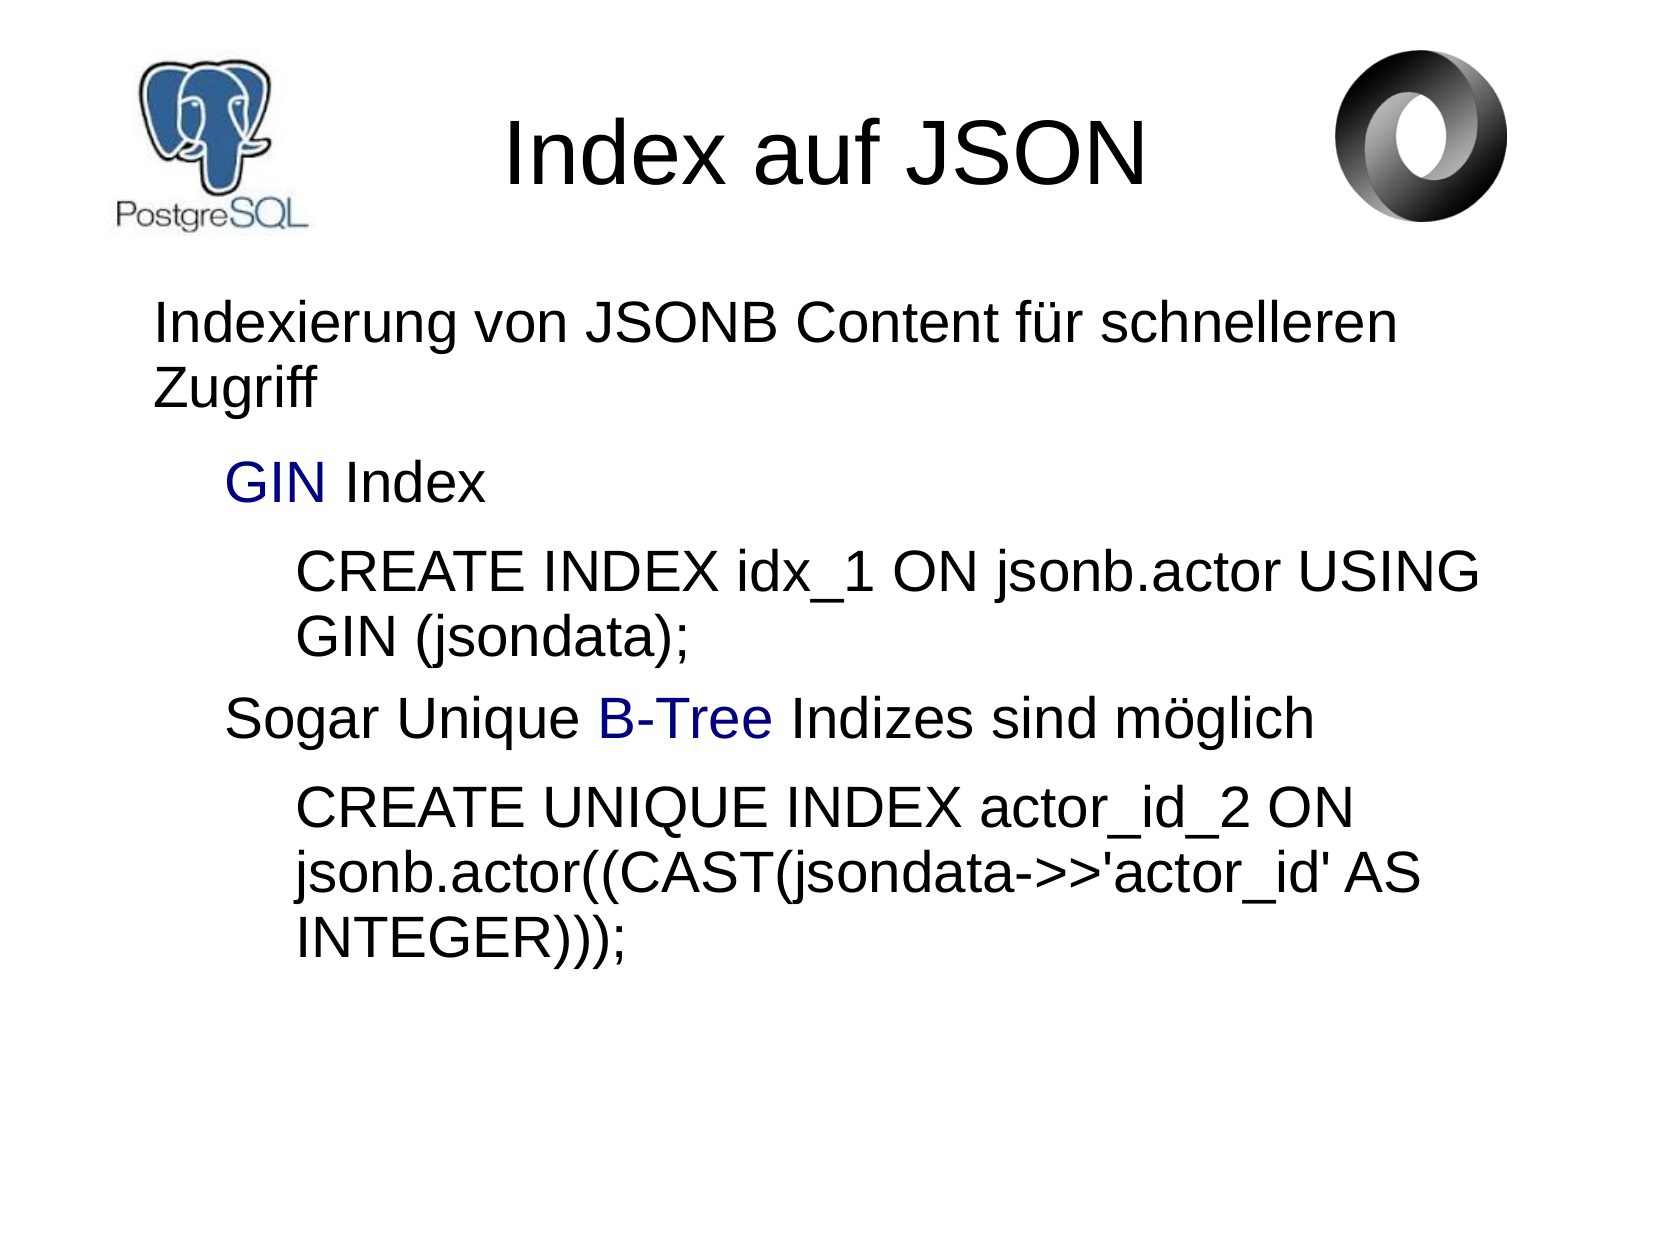

# Index auf JSON
Indexierung von JSONB Content für schnelleren Zugriff
GIN Index
CREATE INDEX idx_1 ON jsonb.actor USING GIN (jsondata);
Sogar Unique B-Tree Indizes sind möglich
CREATE UNIQUE INDEX actor_id_2 ON jsonb.actor((CAST(jsondata->>'actor_id' AS INTEGER)));